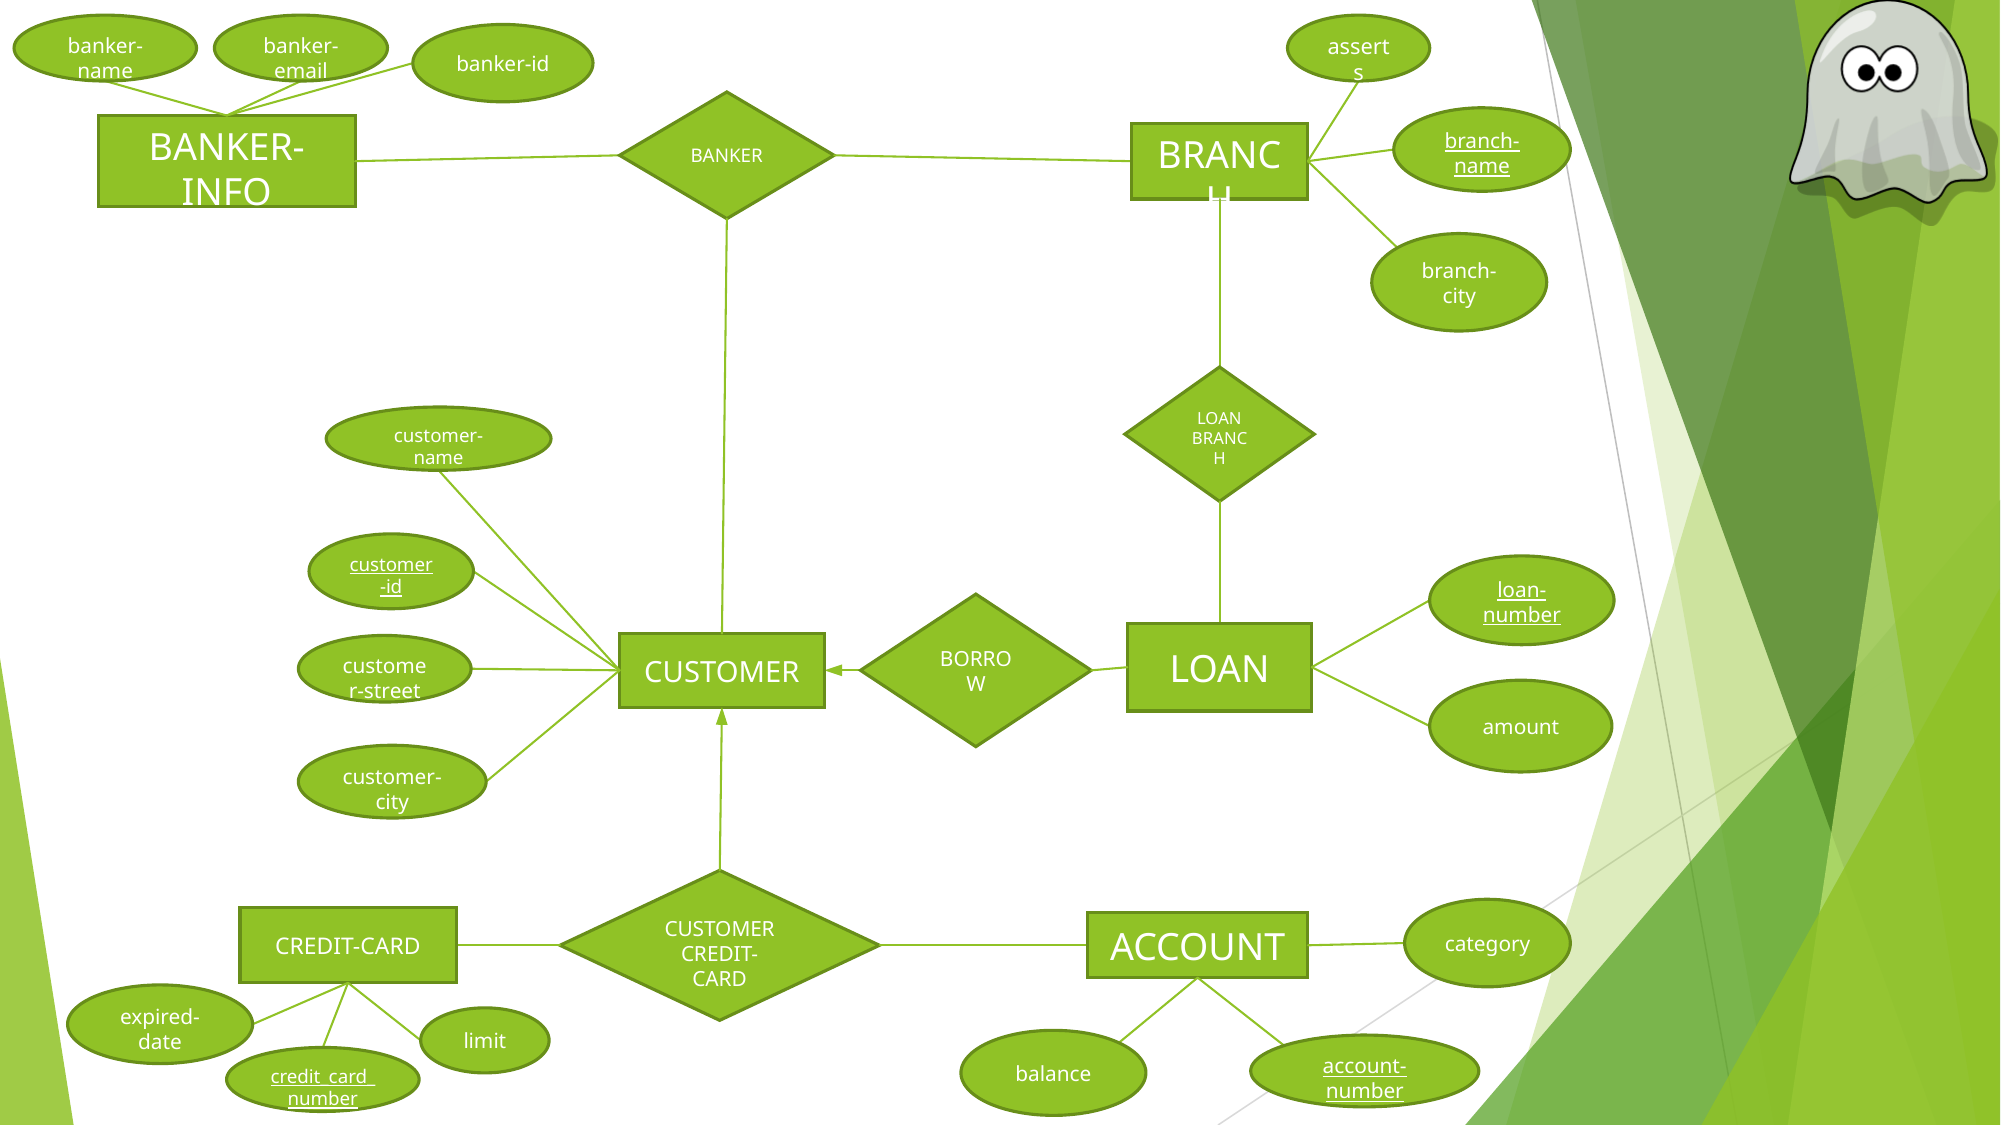

banker-name
banker-email
asserts
banker-id
BANKER
branch-name
BANKER-INFO
BRANCH
branch-city
LOAN BRANCH
customer-name
customer-id
loan-number
BORROW
LOAN
CUSTOMER
customer-street
amount
customer-city
CUSTOMER CREDIT-CARD
category
CREDIT-CARD
ACCOUNT
expired-date
limit
balance
account-number
credit_card_number